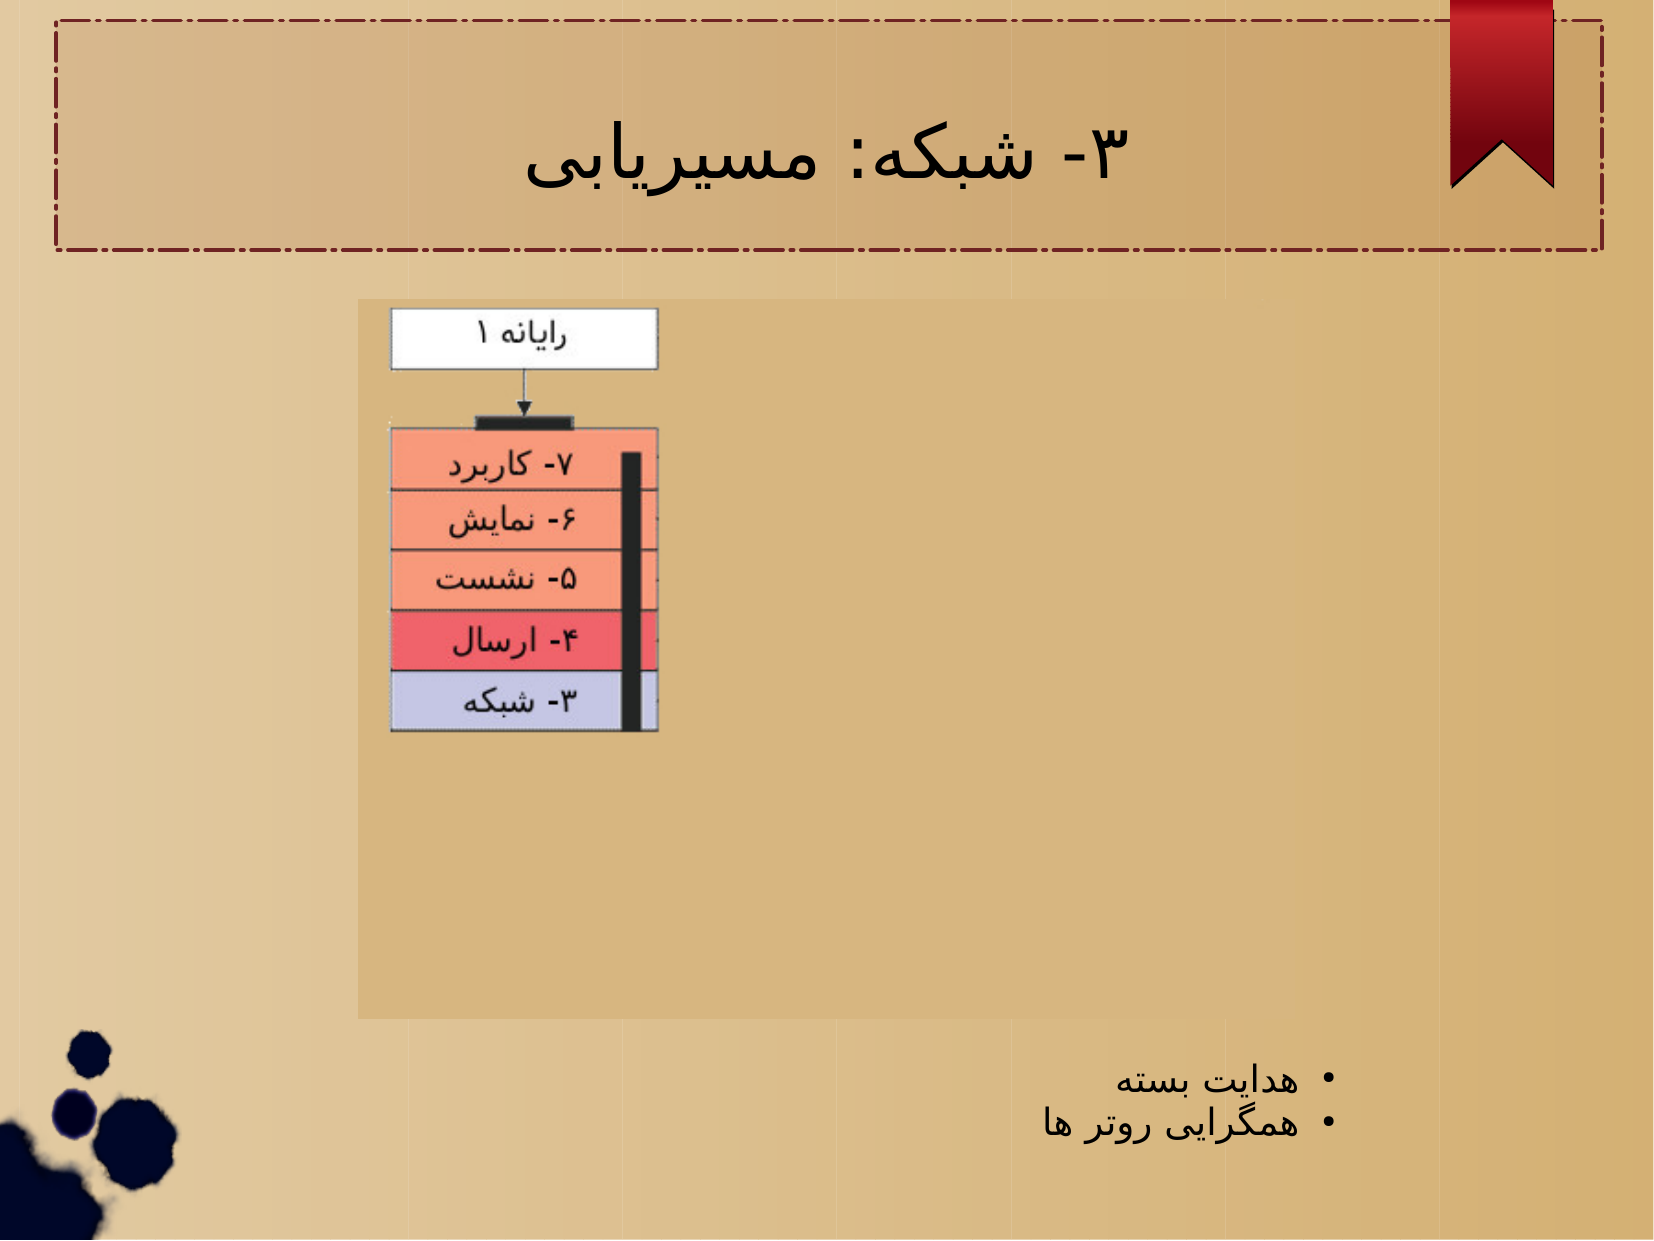

# ۳- شبکه: مسیریابی
هدایت بسته
همگرایی روتر ها